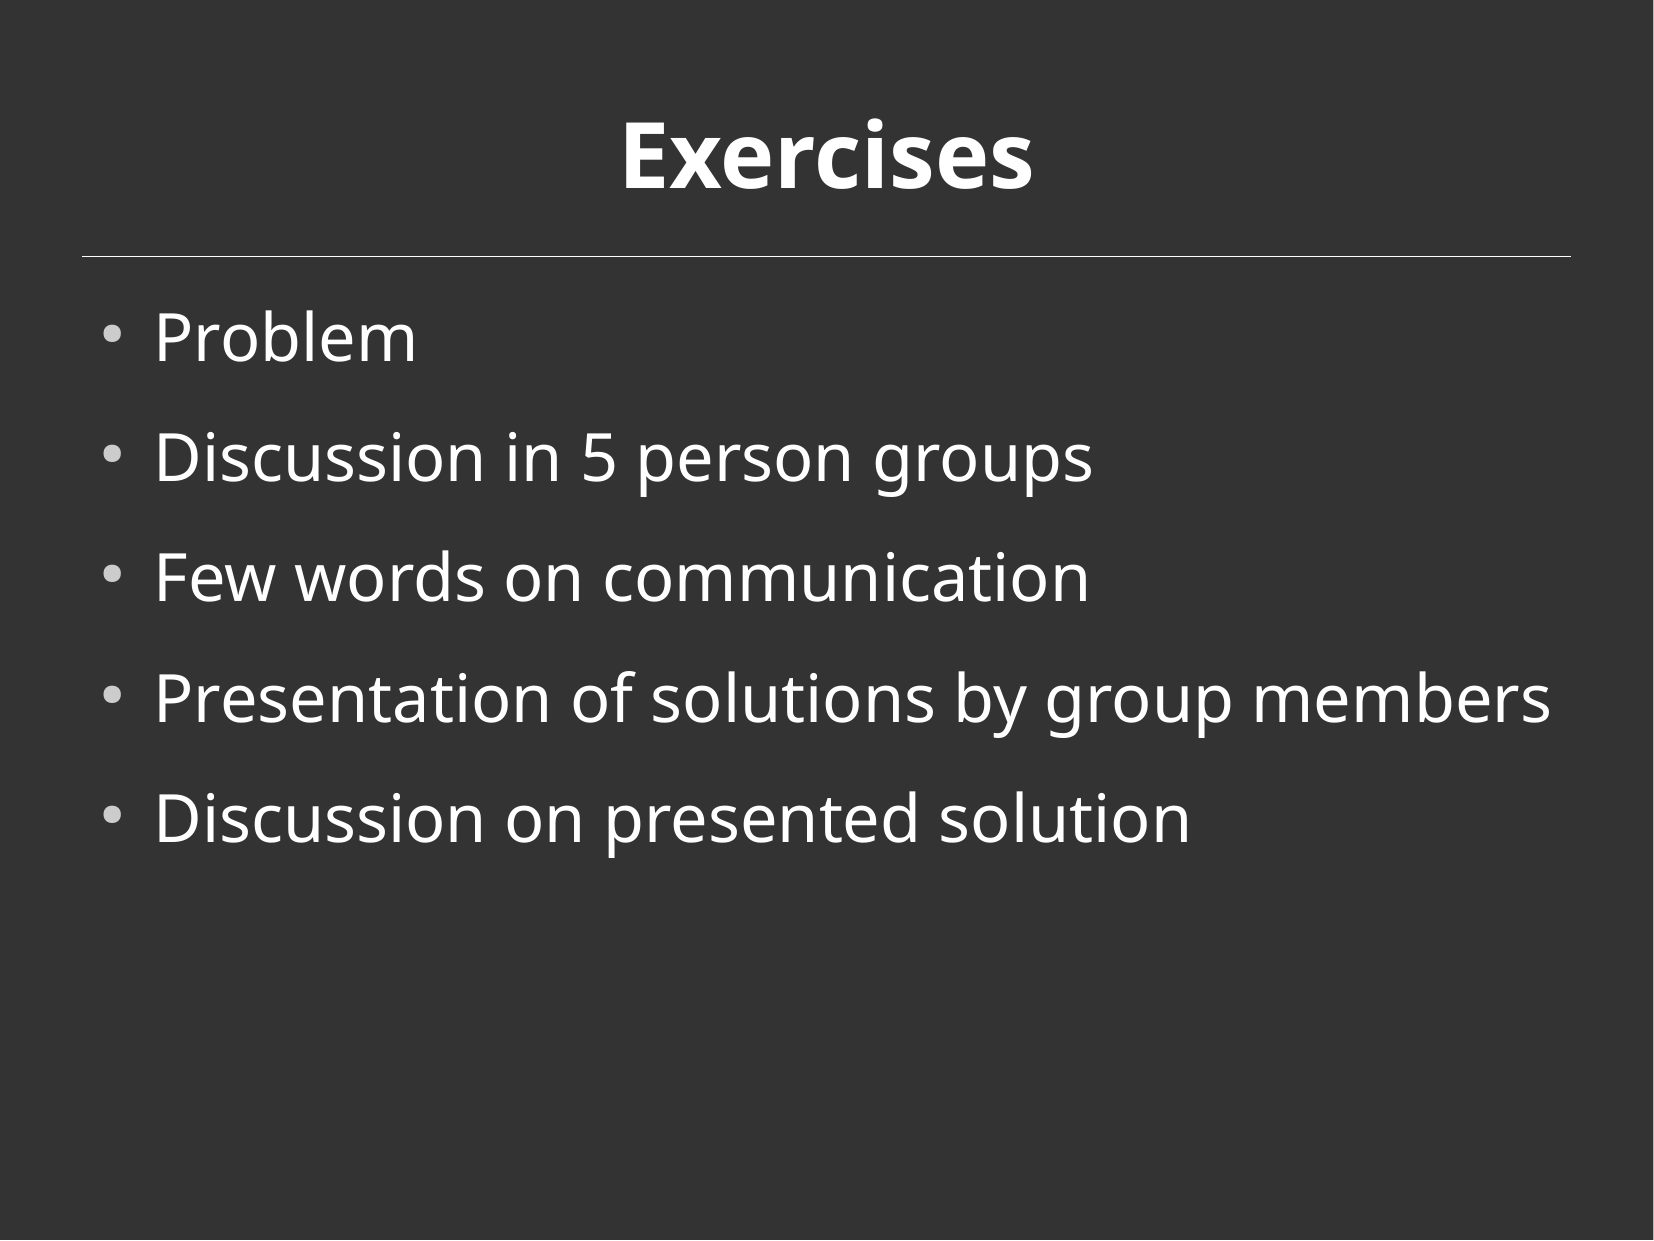

# Exercises
Problem
Discussion in 5 person groups
Few words on communication
Presentation of solutions by group members
Discussion on presented solution